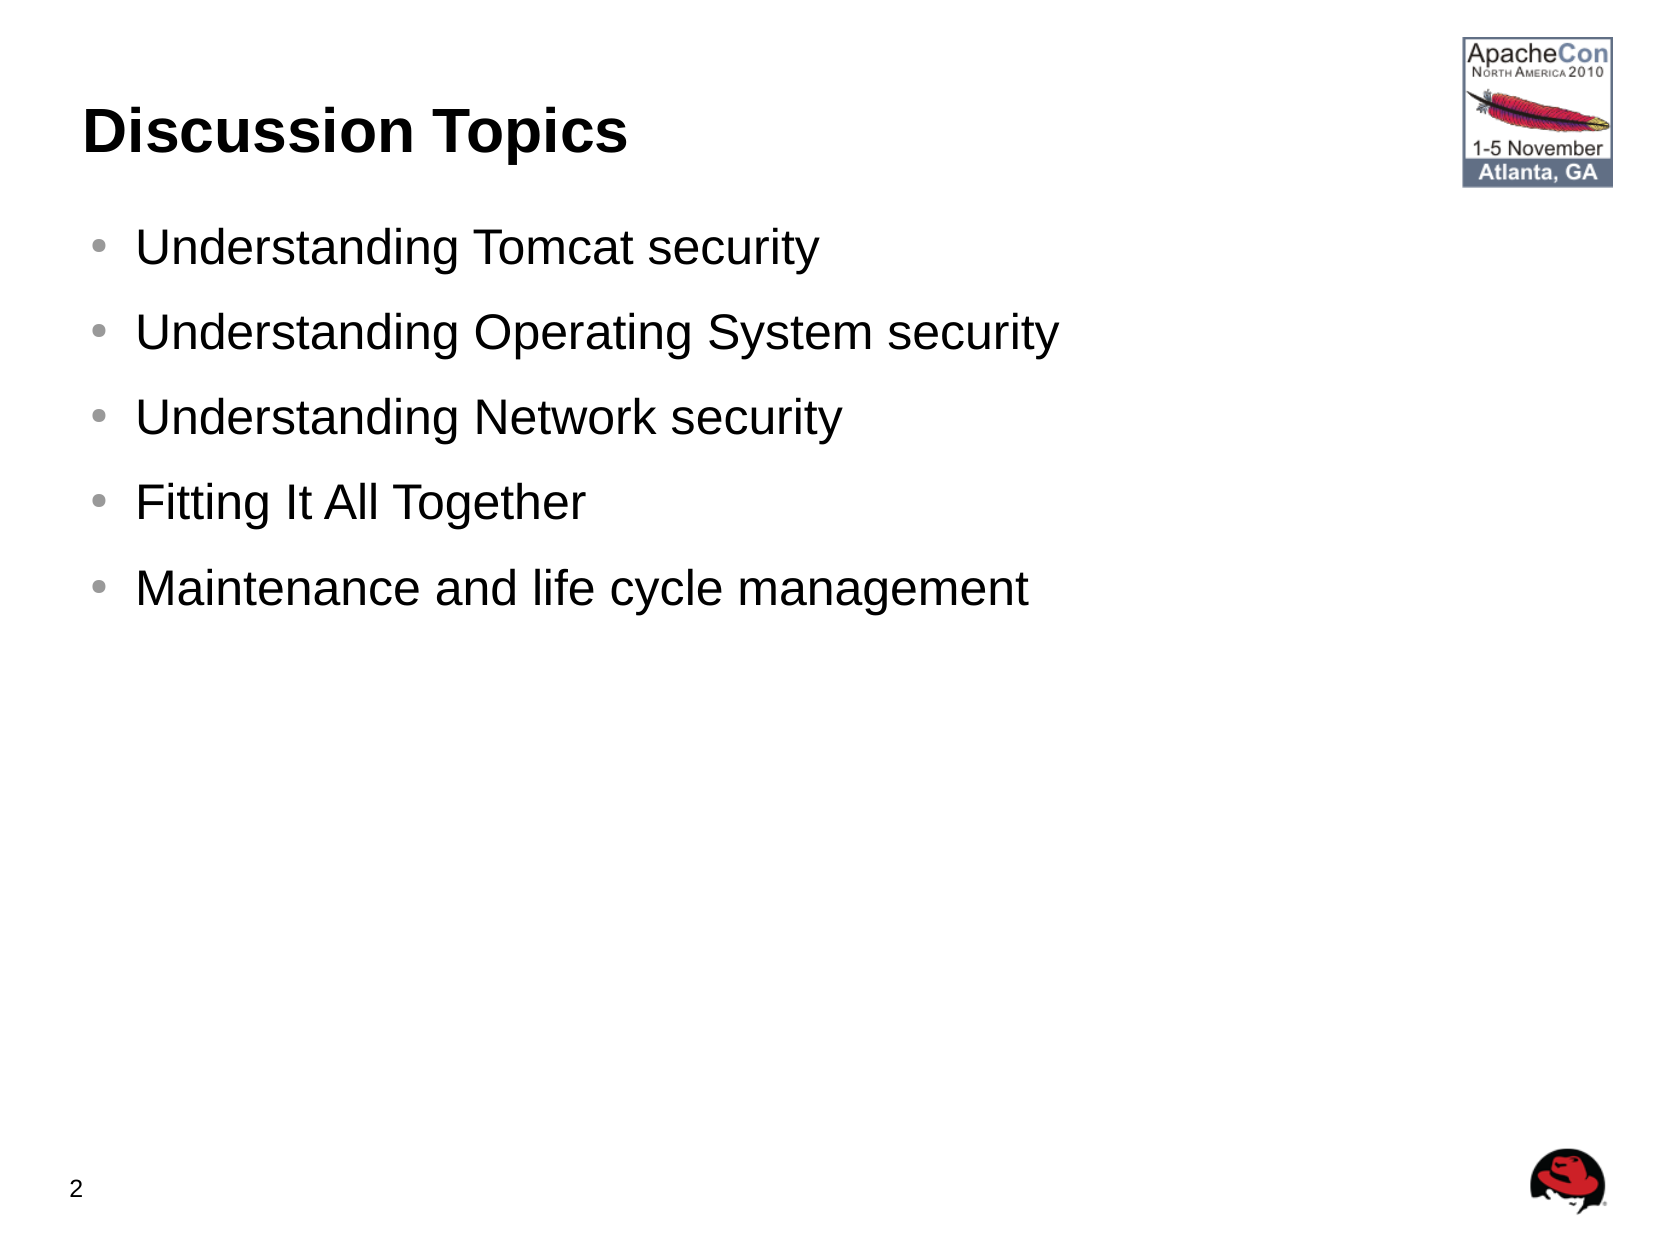

# Discussion Topics
Understanding Tomcat security
Understanding Operating System security
Understanding Network security
Fitting It All Together
Maintenance and life cycle management